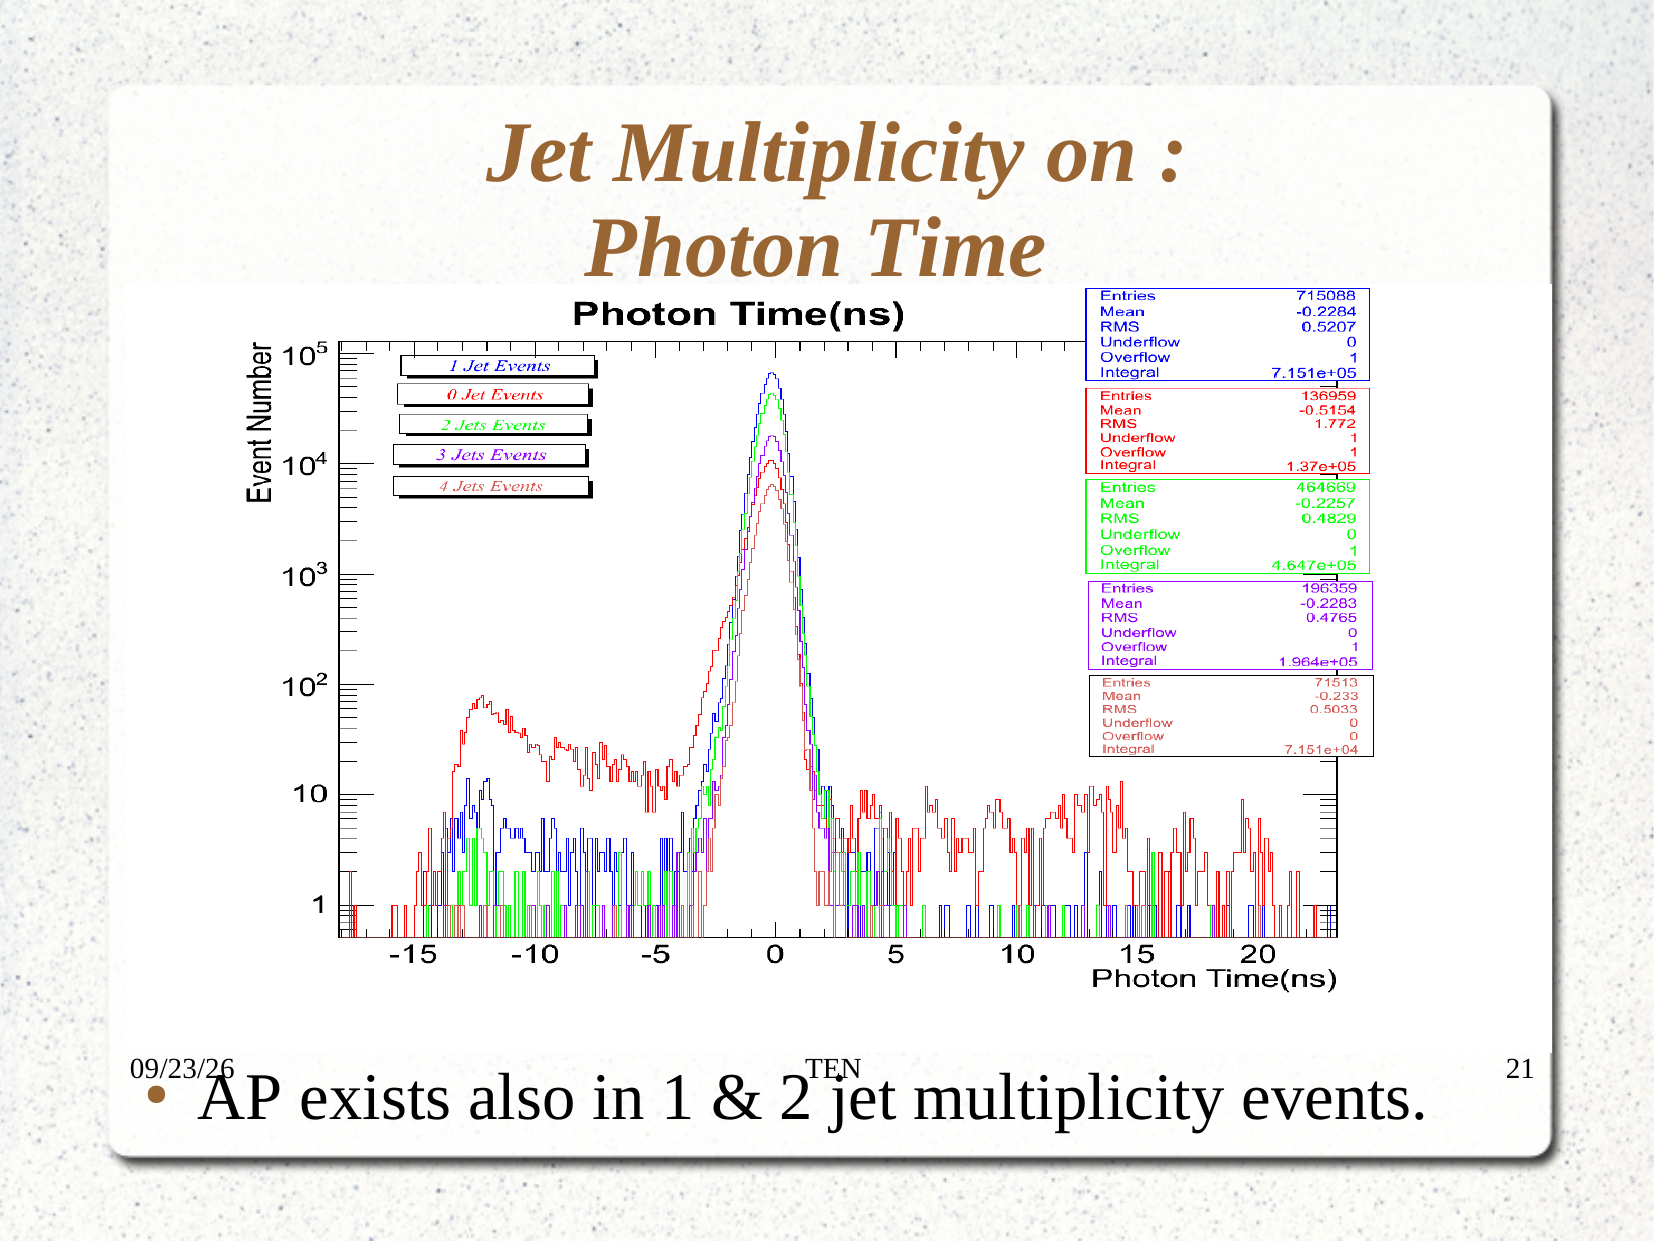

# Jet Multiplicity on : Photon Time
TEN
21
AP exists also in 1 & 2 jet multiplicity events.